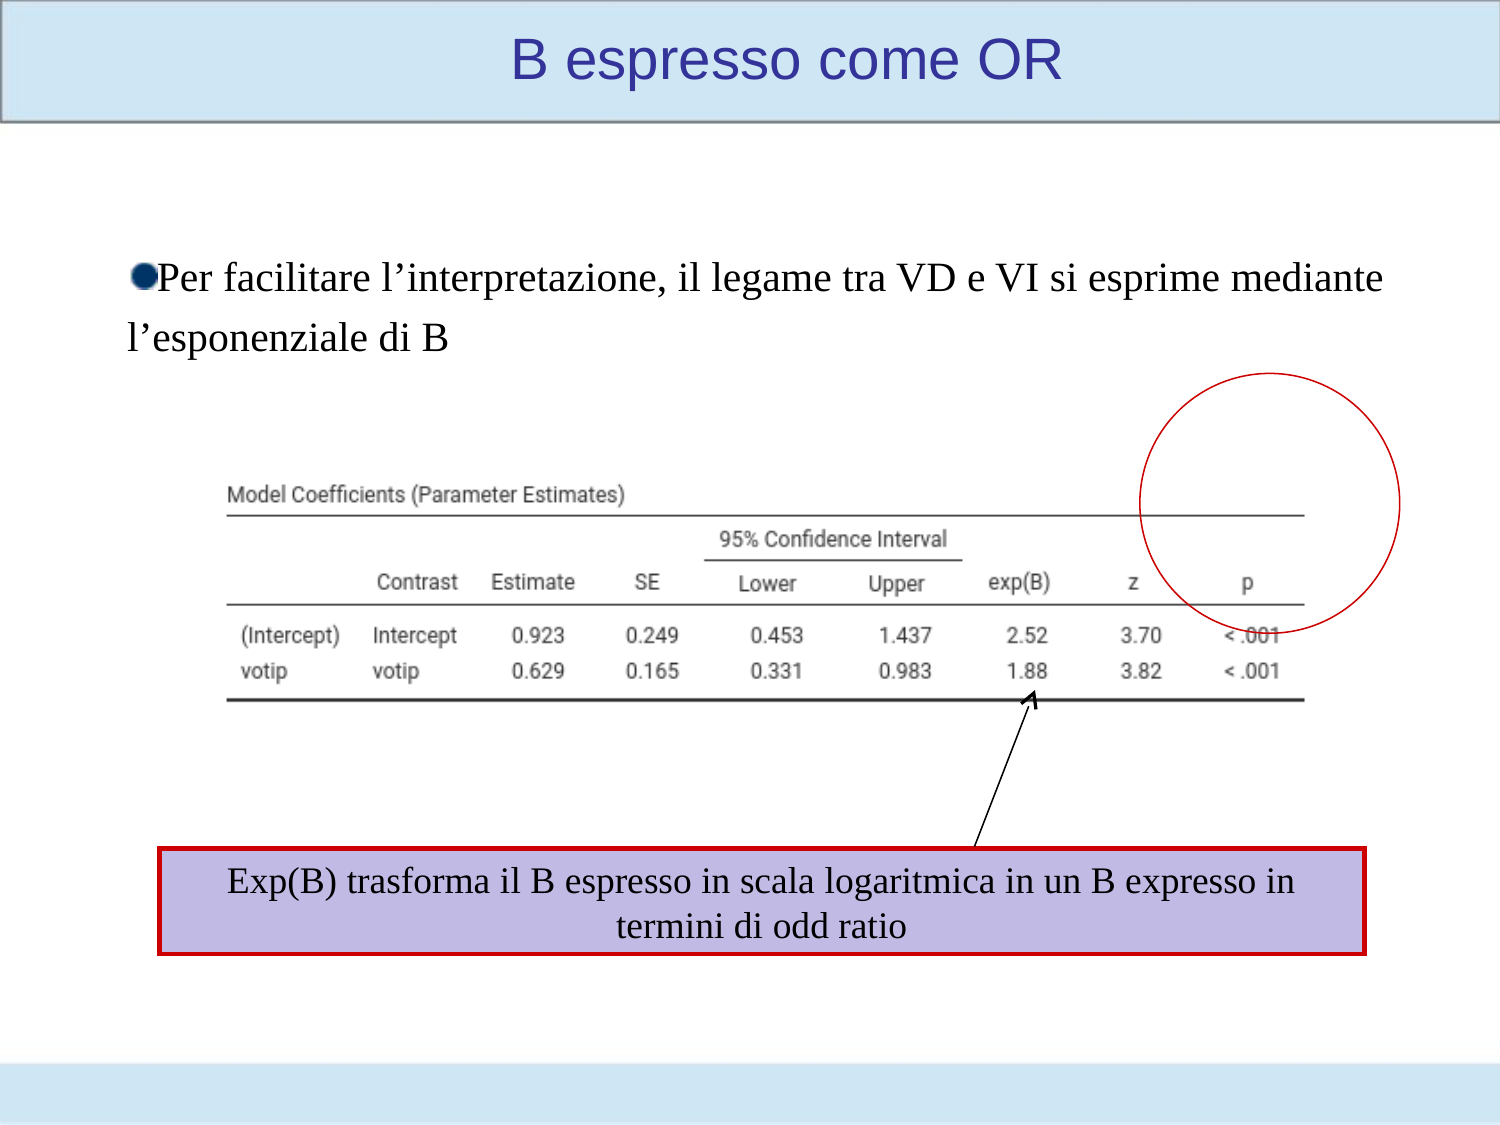

# B espresso come OR
Per facilitare l’interpretazione, il legame tra VD e VI si esprime mediante l’esponenziale di B
Exp(B) trasforma il B espresso in scala logaritmica in un B expresso in termini di odd ratio